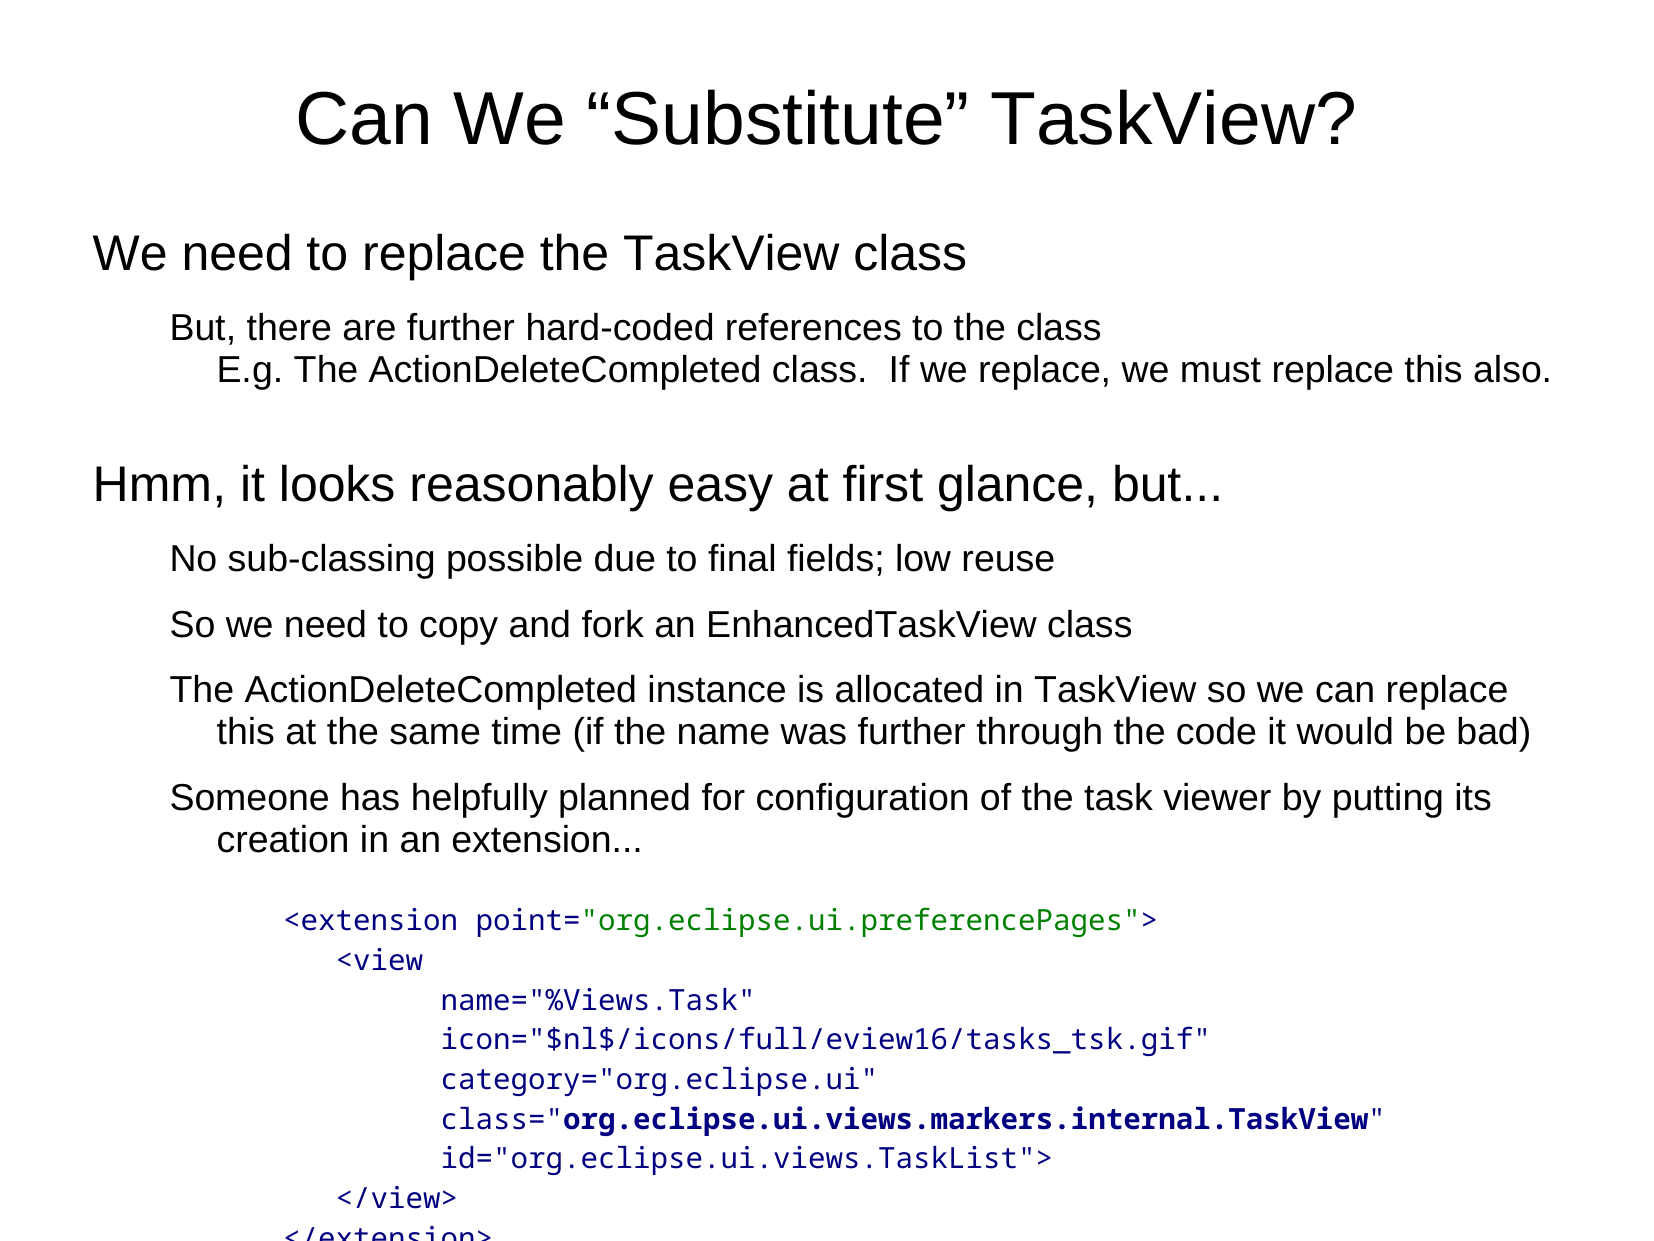

# Can We “Substitute” TaskView?
We need to replace the TaskView class
But, there are further hard-coded references to the class
E.g. The ActionDeleteCompleted class. If we replace, we must replace this also.
Hmm, it looks reasonably easy at first glance, but...
No sub-classing possible due to final fields; low reuse
So we need to copy and fork an EnhancedTaskView class
The ActionDeleteCompleted instance is allocated in TaskView so we can replace this at the same time (if the name was further through the code it would be bad)
Someone has helpfully planned for configuration of the task viewer by putting its creation in an extension...
<extension point="org.eclipse.ui.preferencePages">
 <view
 name="%Views.Task"
 icon="$nl$/icons/full/eview16/tasks_tsk.gif"
 category="org.eclipse.ui"
 class="org.eclipse.ui.views.markers.internal.TaskView"
 id="org.eclipse.ui.views.TaskList">
 </view>
</extension>